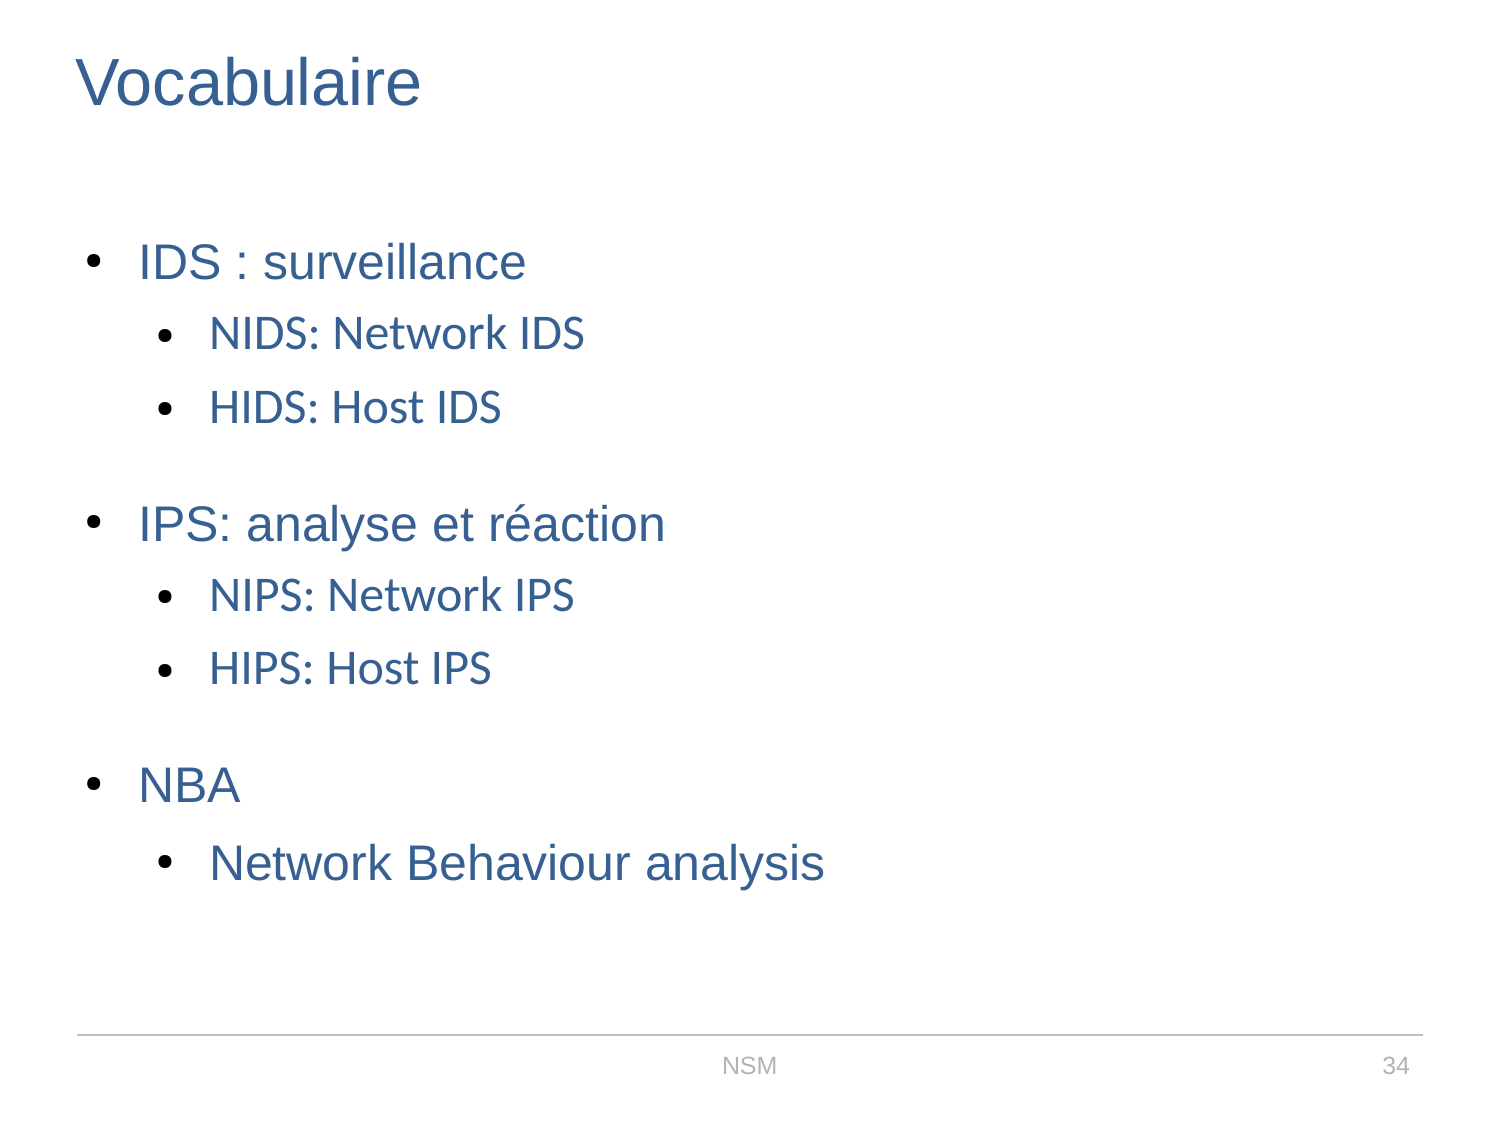

# Vocabulaire
IDS : surveillance
NIDS: Network IDS
HIDS: Host IDS
IPS: analyse et réaction
NIPS: Network IPS
HIPS: Host IPS
NBA
Network Behaviour analysis
Your footer here
34